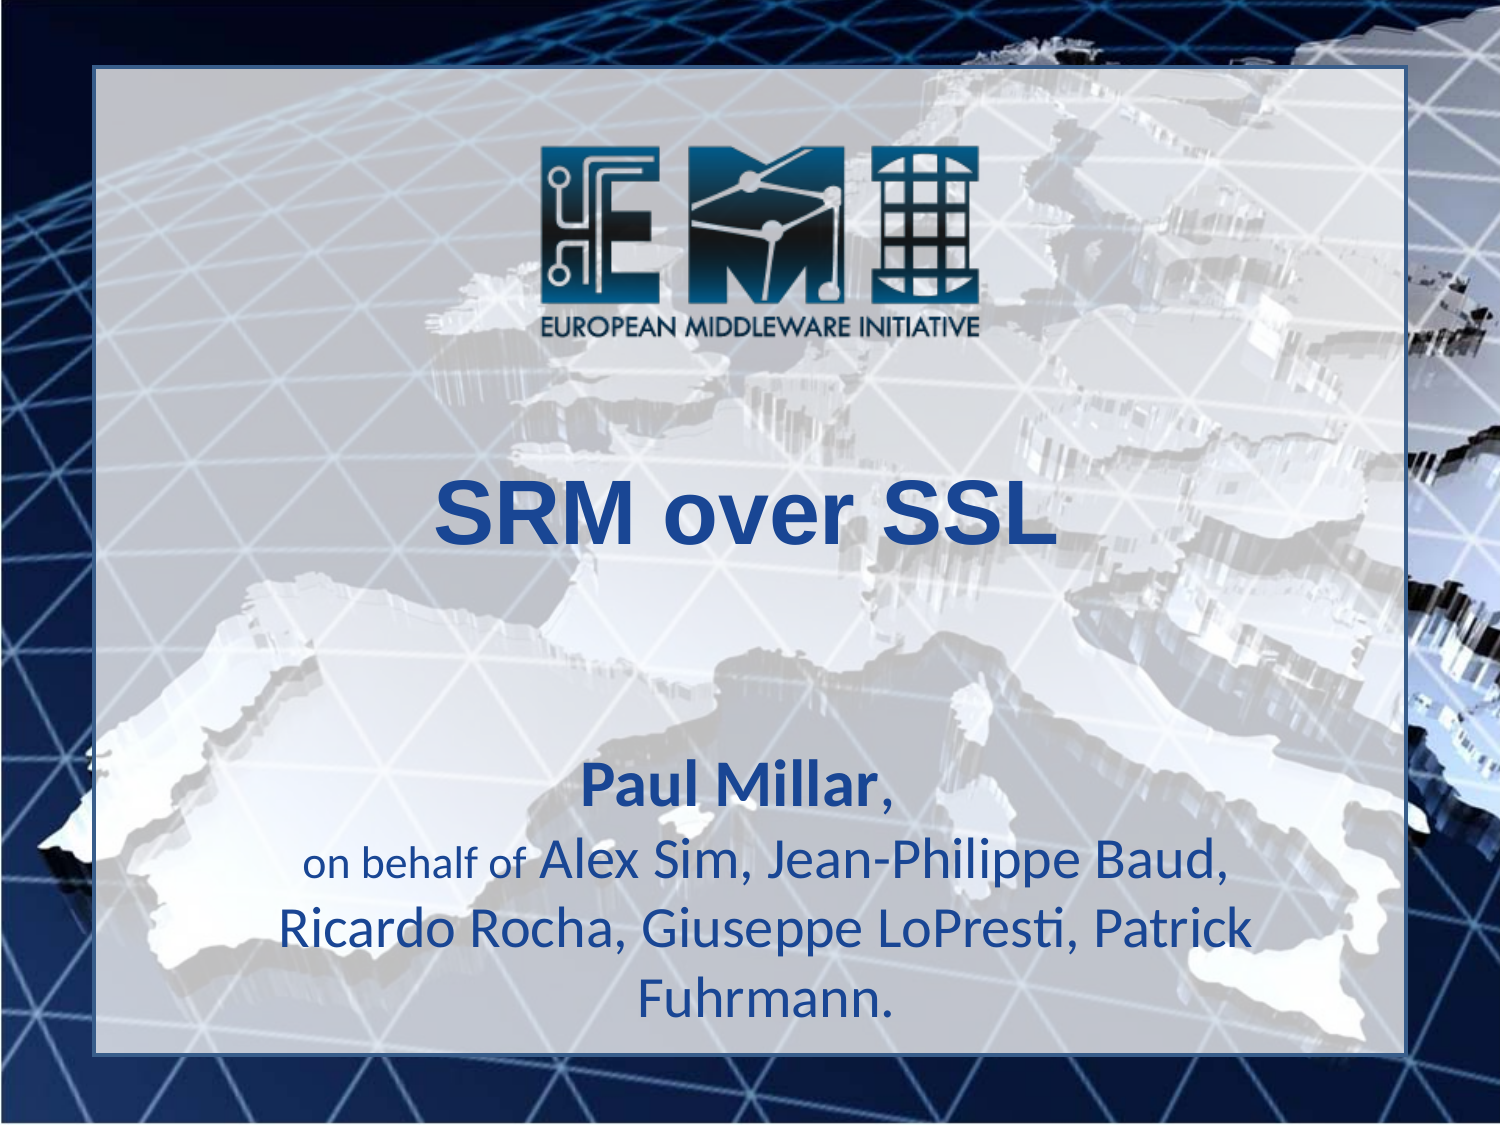

# SRM over SSL
Paul Millar,
on behalf of Alex Sim, Jean-Philippe Baud, Ricardo Rocha, Giuseppe LoPresti, Patrick Fuhrmann.